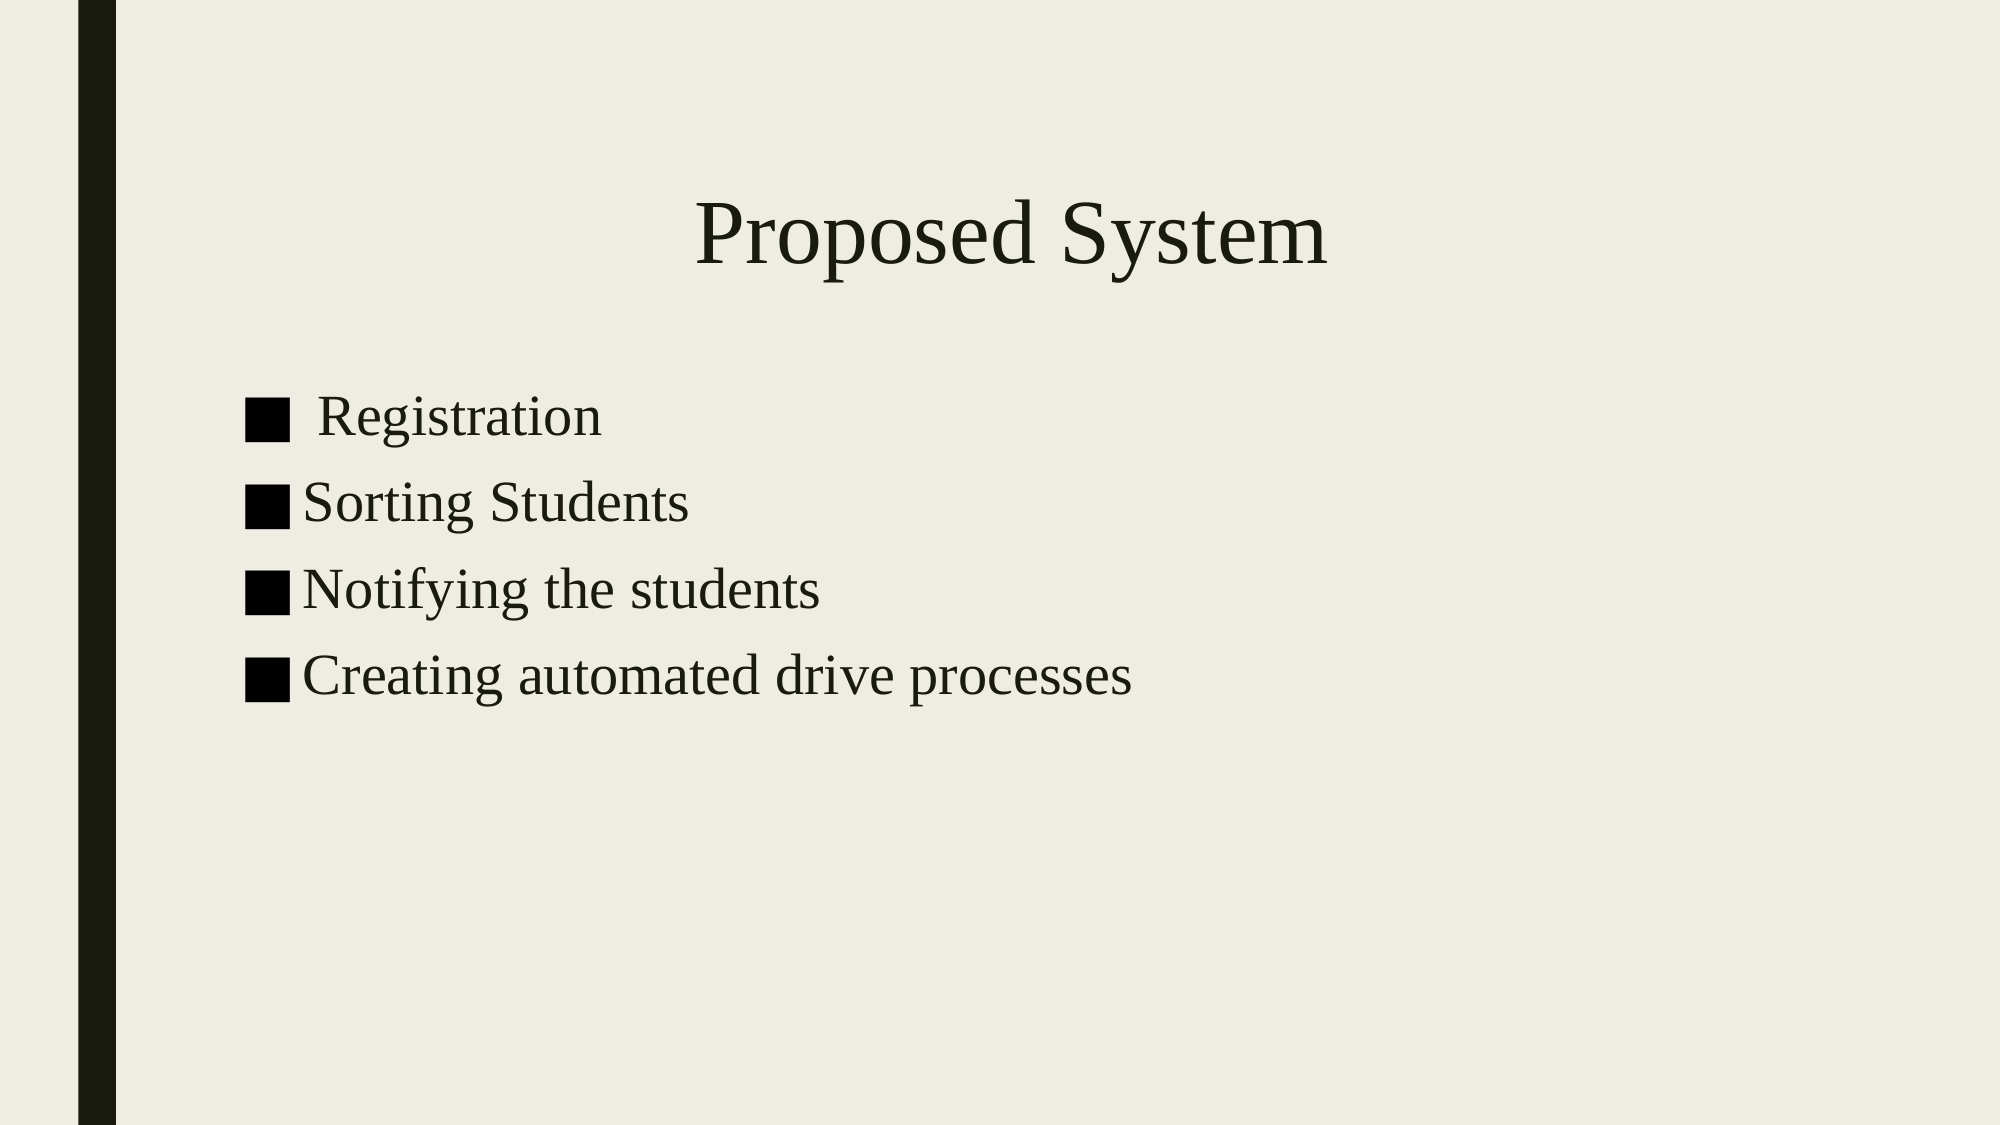

# Proposed System
 Registration
Sorting Students
Notifying the students
Creating automated drive processes